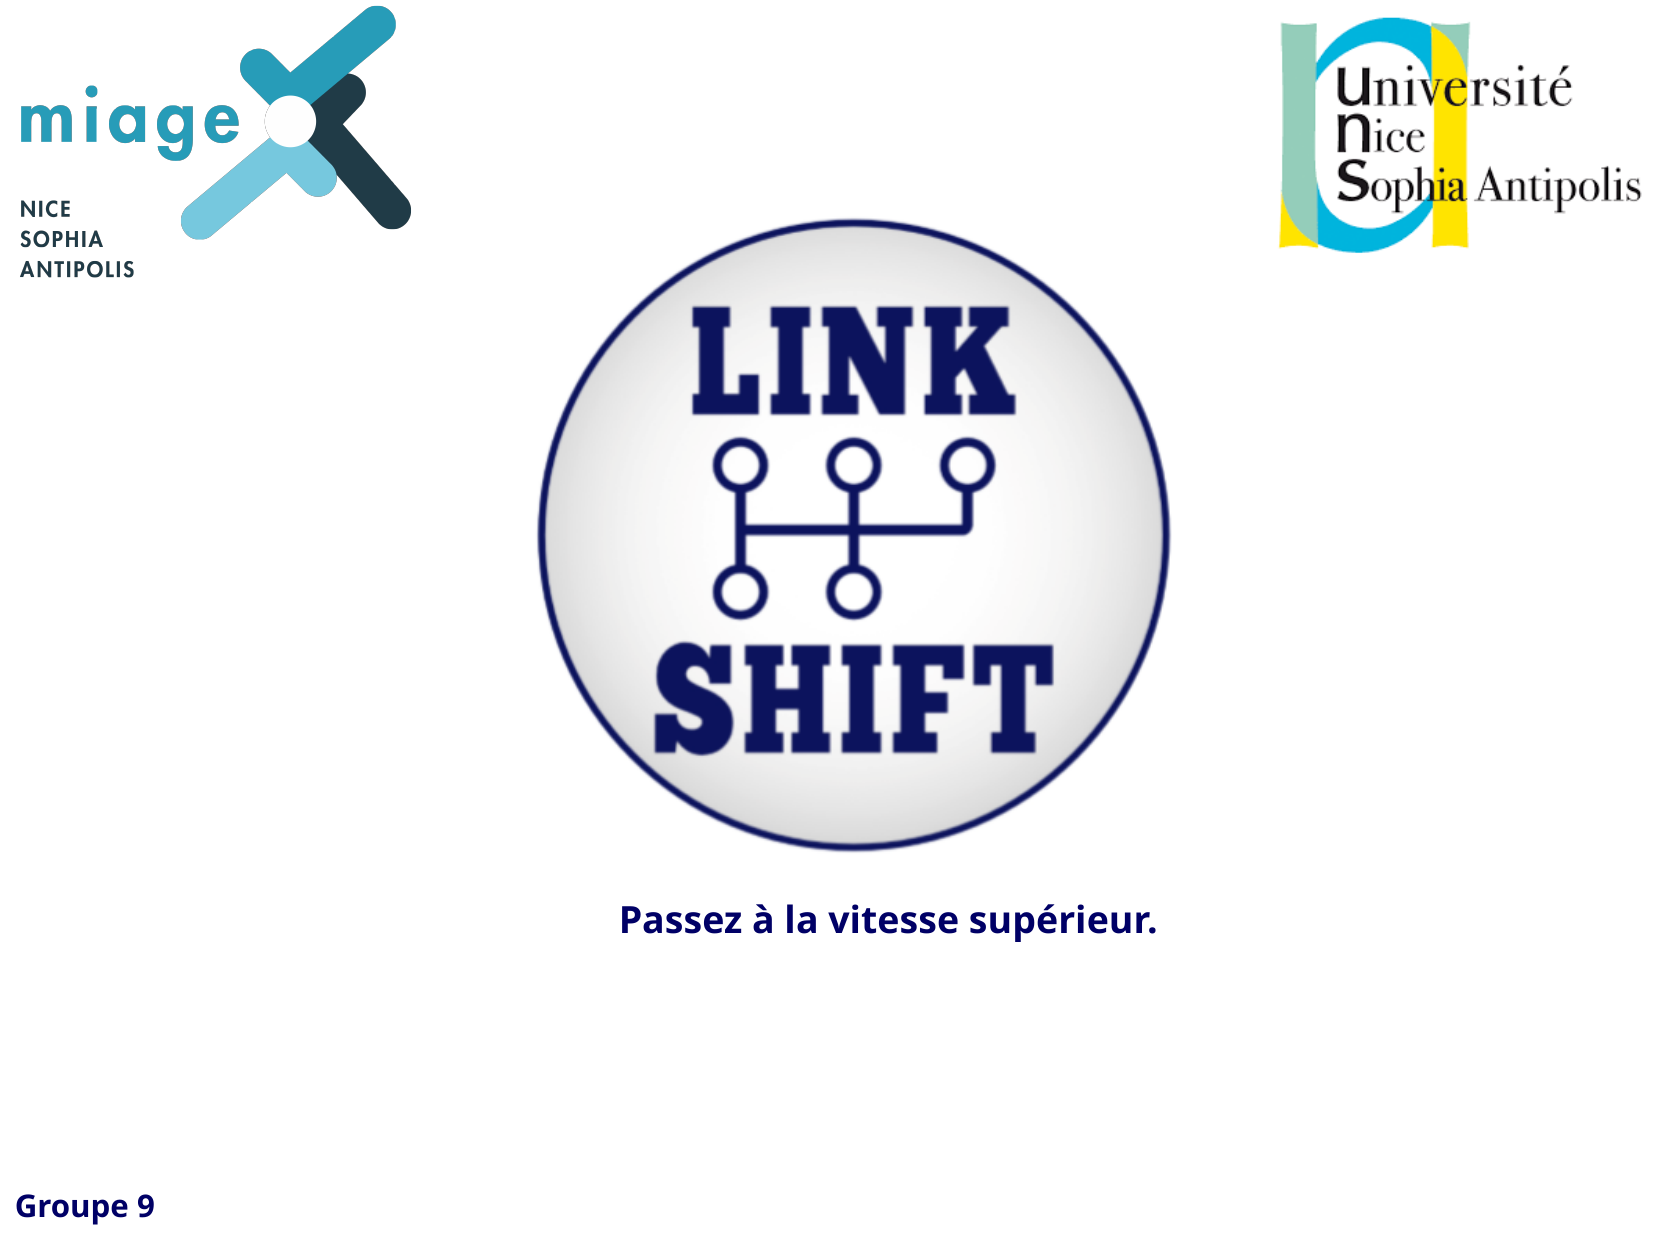

Passez à la vitesse supérieur.
Groupe 9